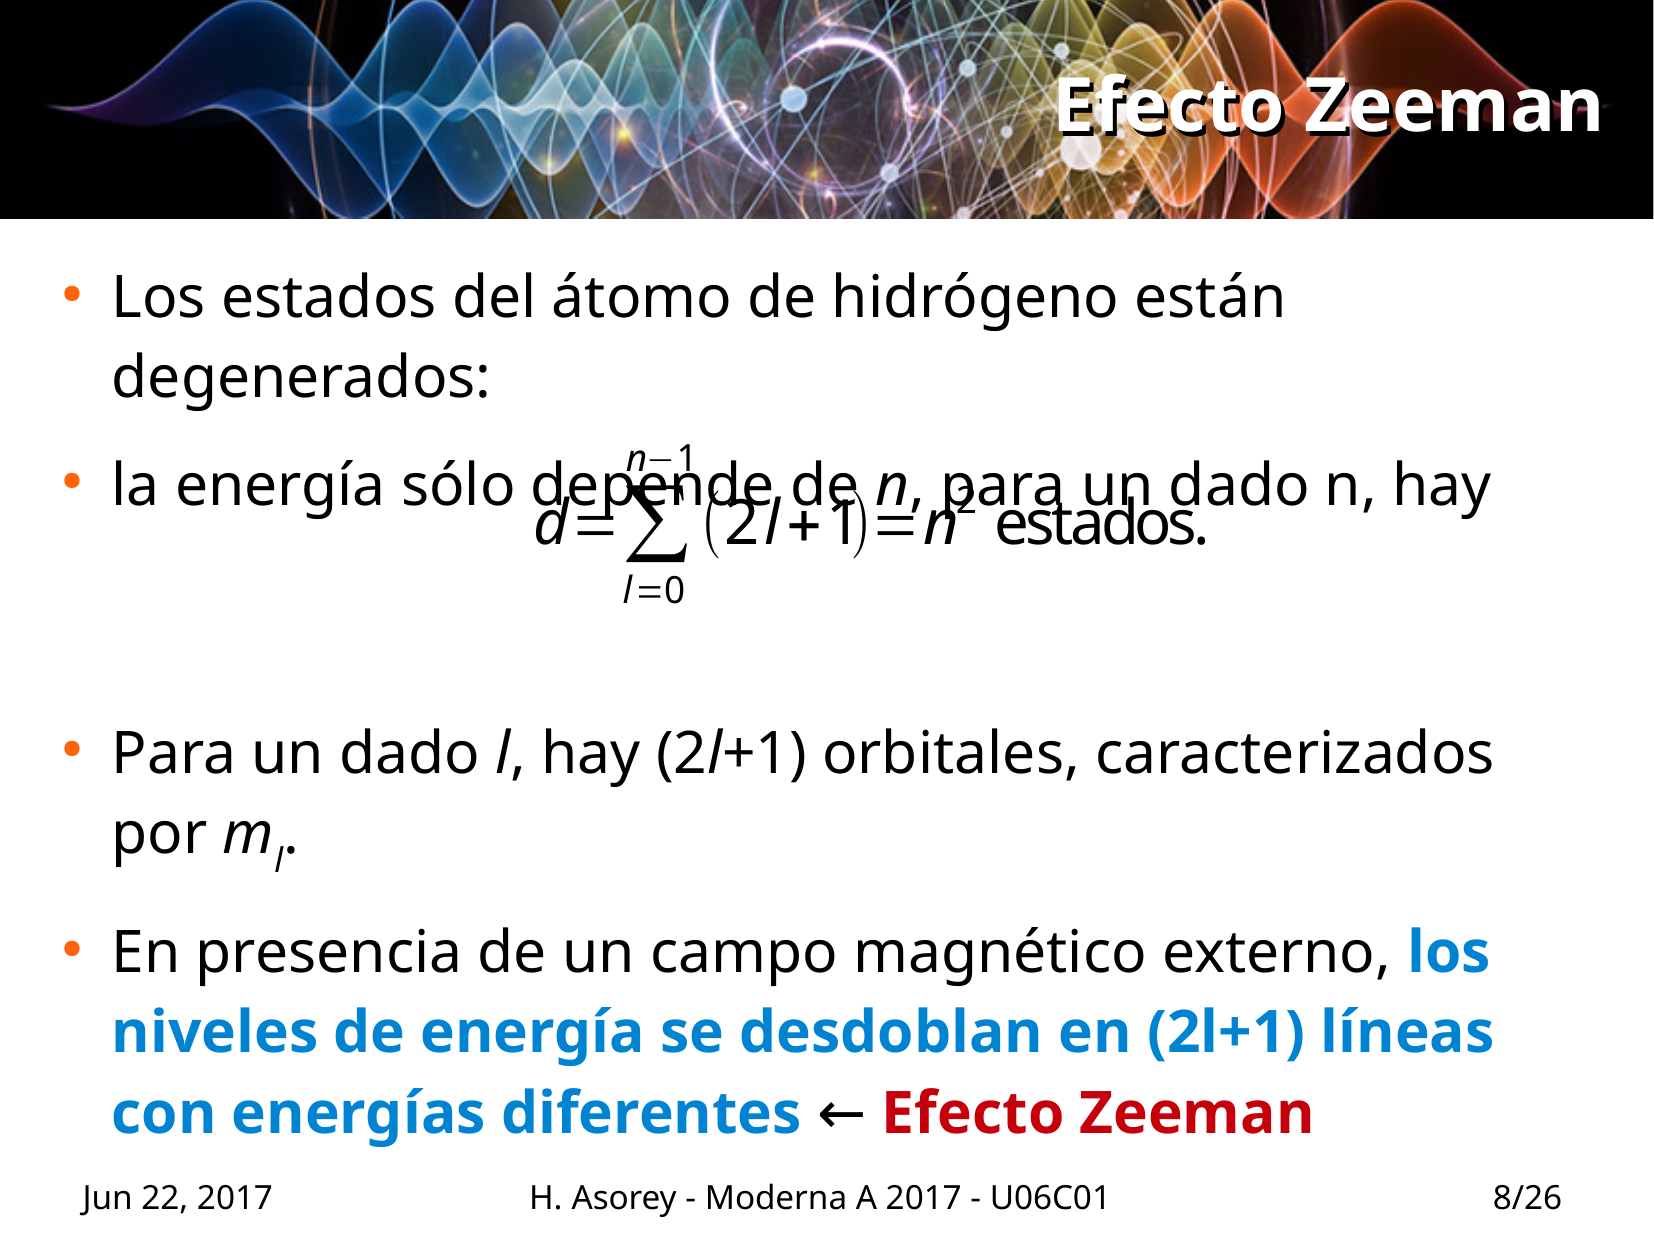

# Efecto Zeeman
Los estados del átomo de hidrógeno están degenerados:
la energía sólo depende de n, para un dado n, hay
Para un dado l, hay (2l+1) orbitales, caracterizados por ml.
En presencia de un campo magnético externo, los niveles de energía se desdoblan en (2l+1) líneas con energías diferentes ← Efecto Zeeman
Jun 22, 2017
H. Asorey - Moderna A 2017 - U06C01
8